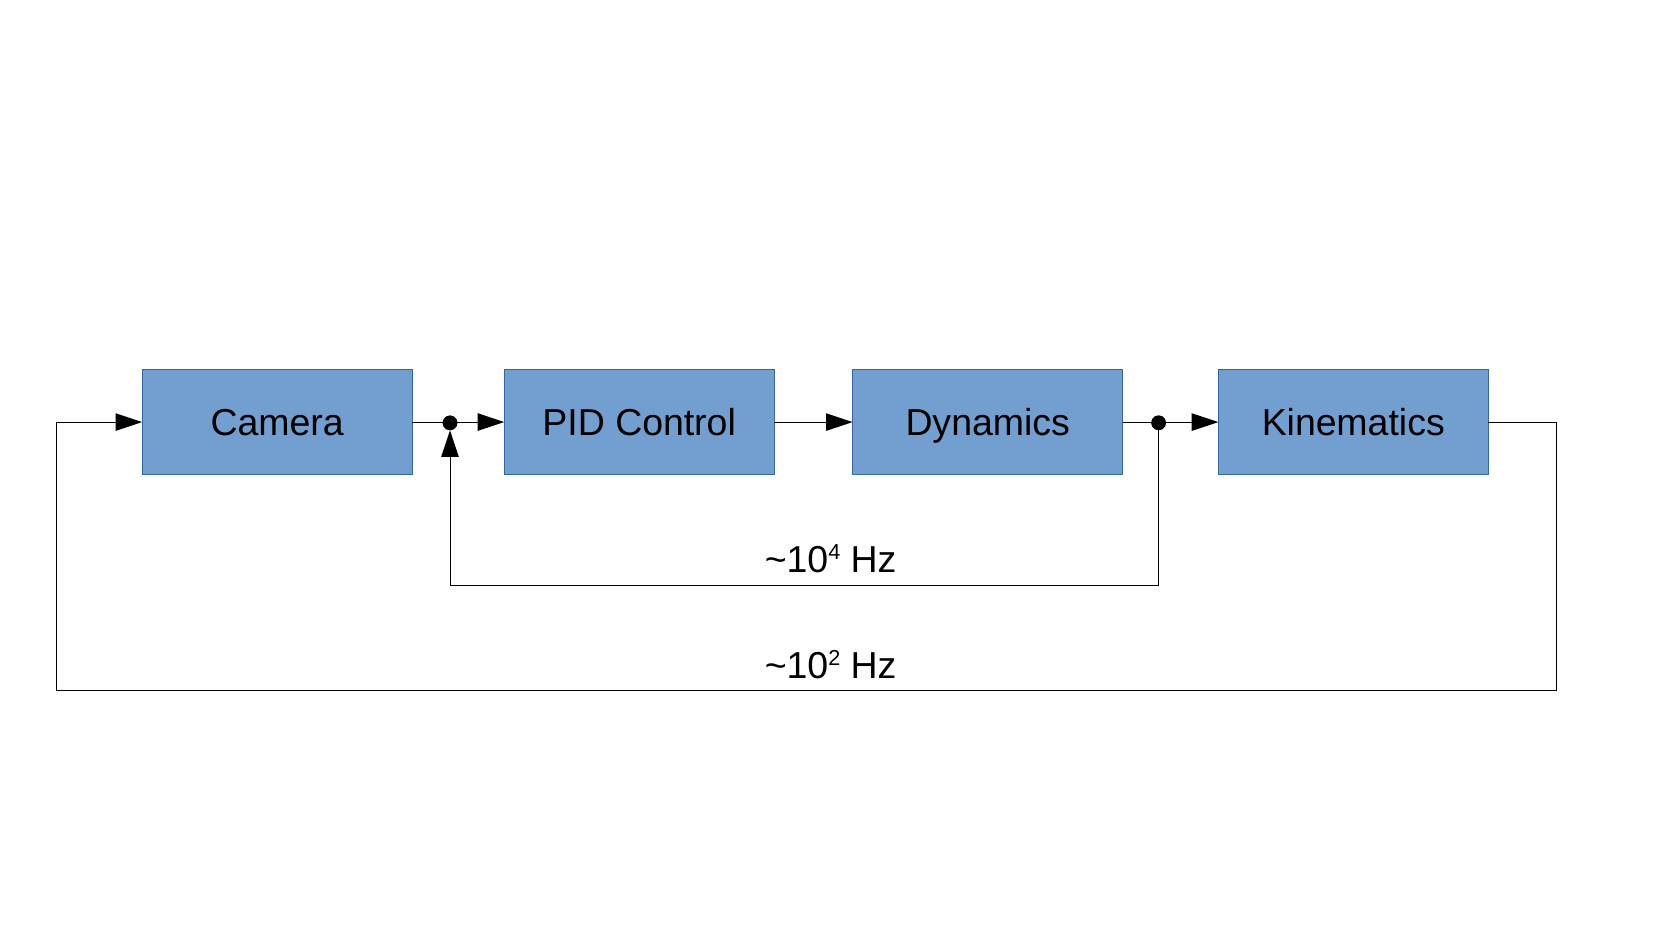

Camera
PID Control
Dynamics
Kinematics
~104 Hz
~102 Hz